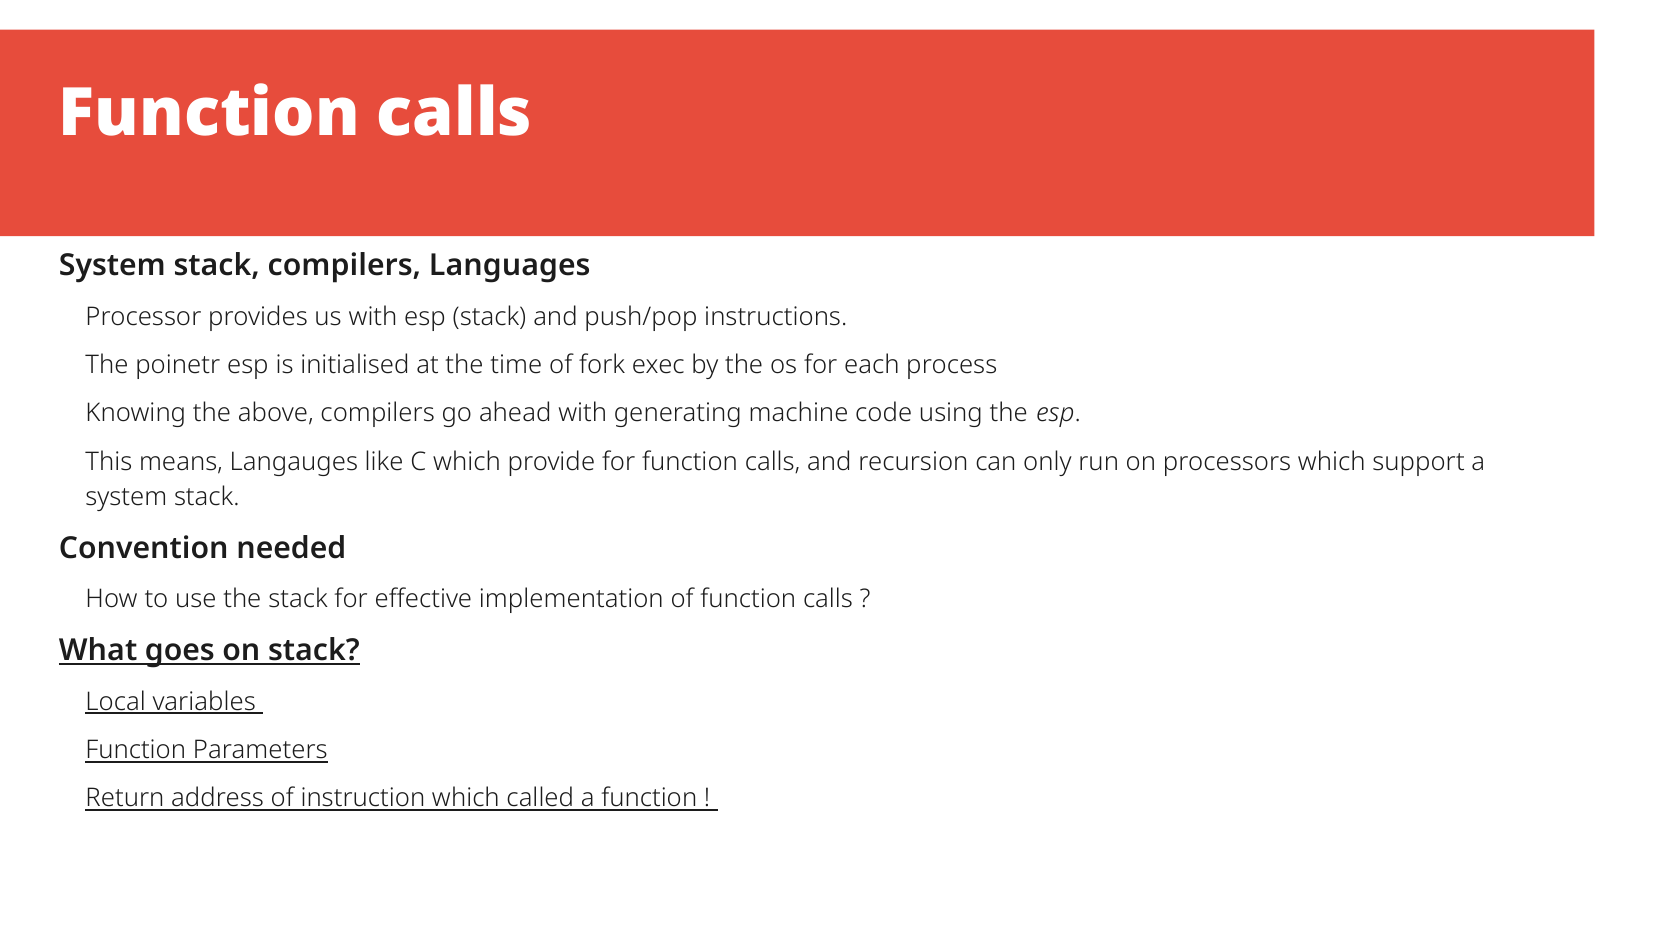

# Function calls
System stack, compilers, Languages
Processor provides us with esp (stack) and push/pop instructions.
The poinetr esp is initialised at the time of fork exec by the os for each process
Knowing the above, compilers go ahead with generating machine code using the esp.
This means, Langauges like C which provide for function calls, and recursion can only run on processors which support a system stack.
Convention needed
How to use the stack for effective implementation of function calls ?
What goes on stack?
Local variables
Function Parameters
Return address of instruction which called a function !
9